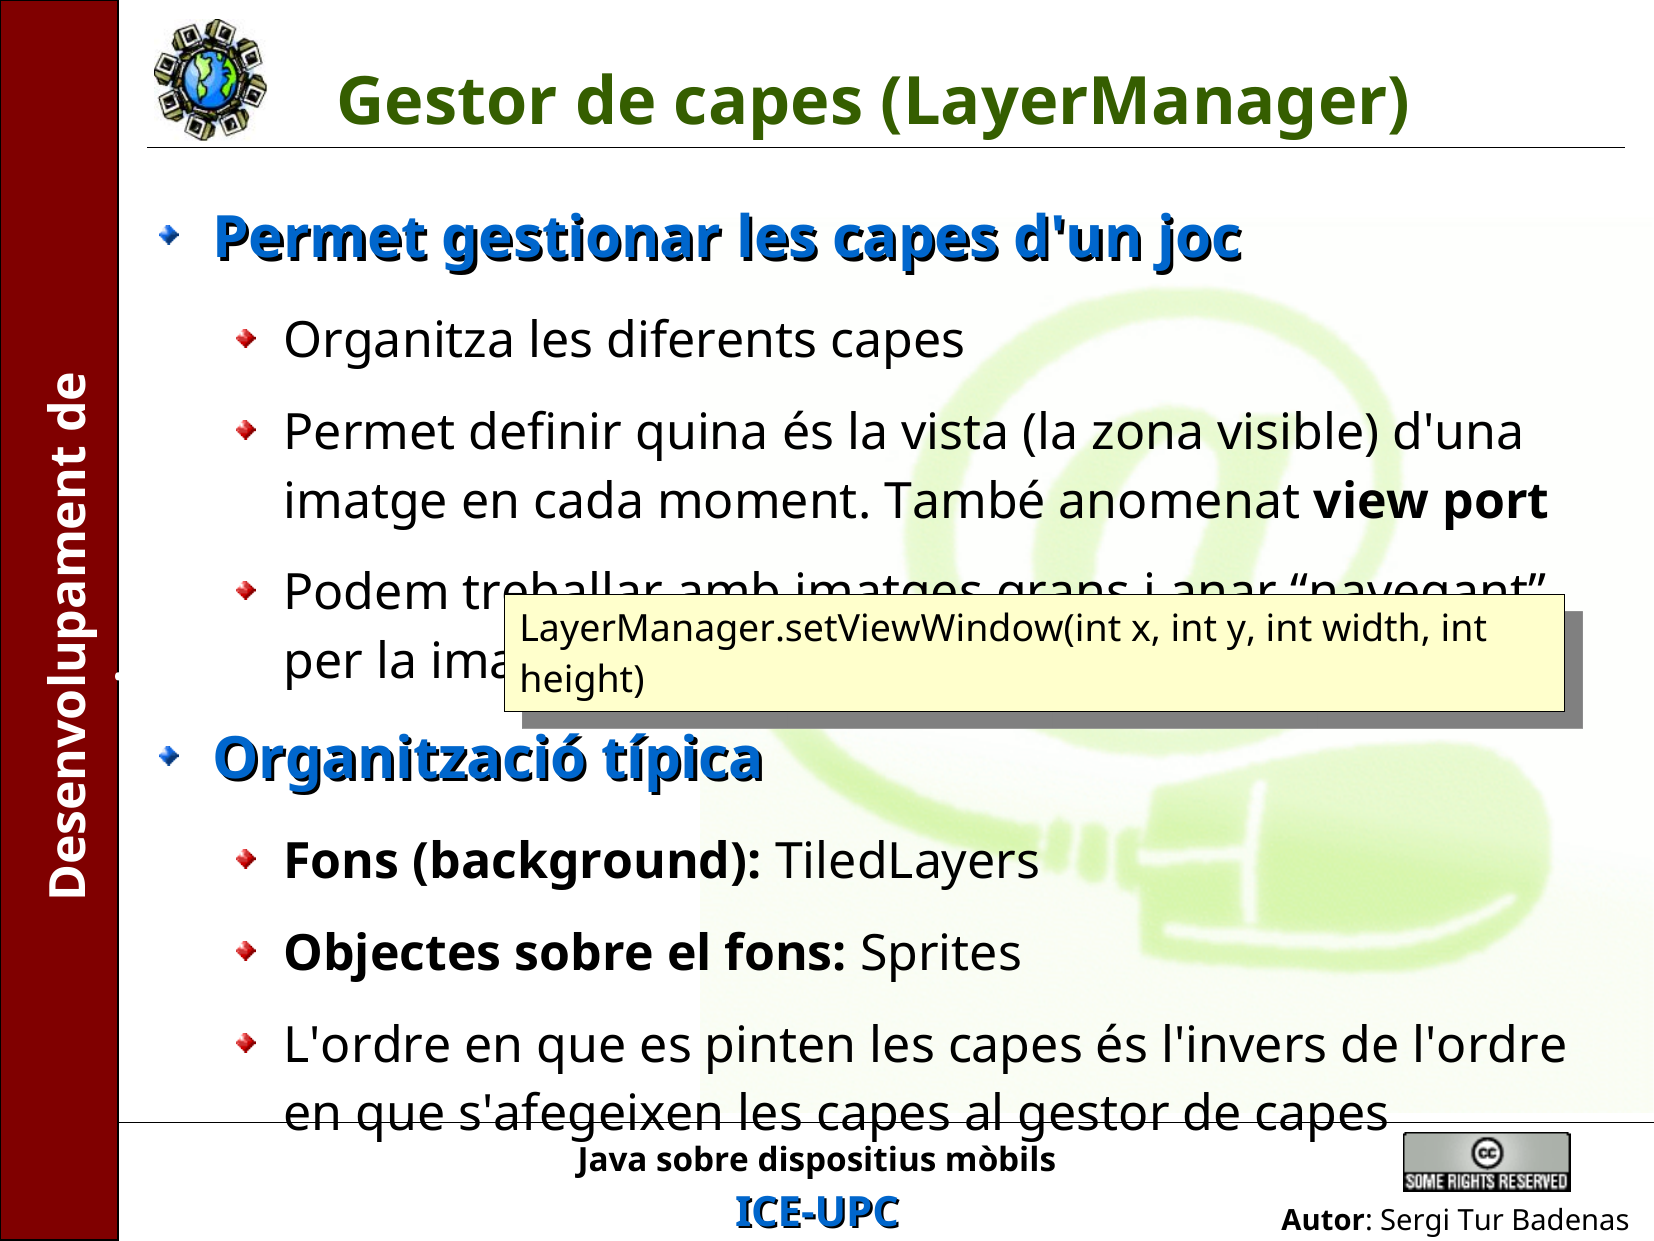

# Gestor de capes (LayerManager)
Permet gestionar les capes d'un joc
Organitza les diferents capes
Permet definir quina és la vista (la zona visible) d'una imatge en cada moment. També anomenat view port
Podem treballar amb imatges grans i anar “navegant” per la imatge
Organització típica
Fons (background): TiledLayers
Objectes sobre el fons: Sprites
L'ordre en que es pinten les capes és l'invers de l'ordre en que s'afegeixen les capes al gestor de capes
LayerManager.setViewWindow(int x, int y, int width, int height)